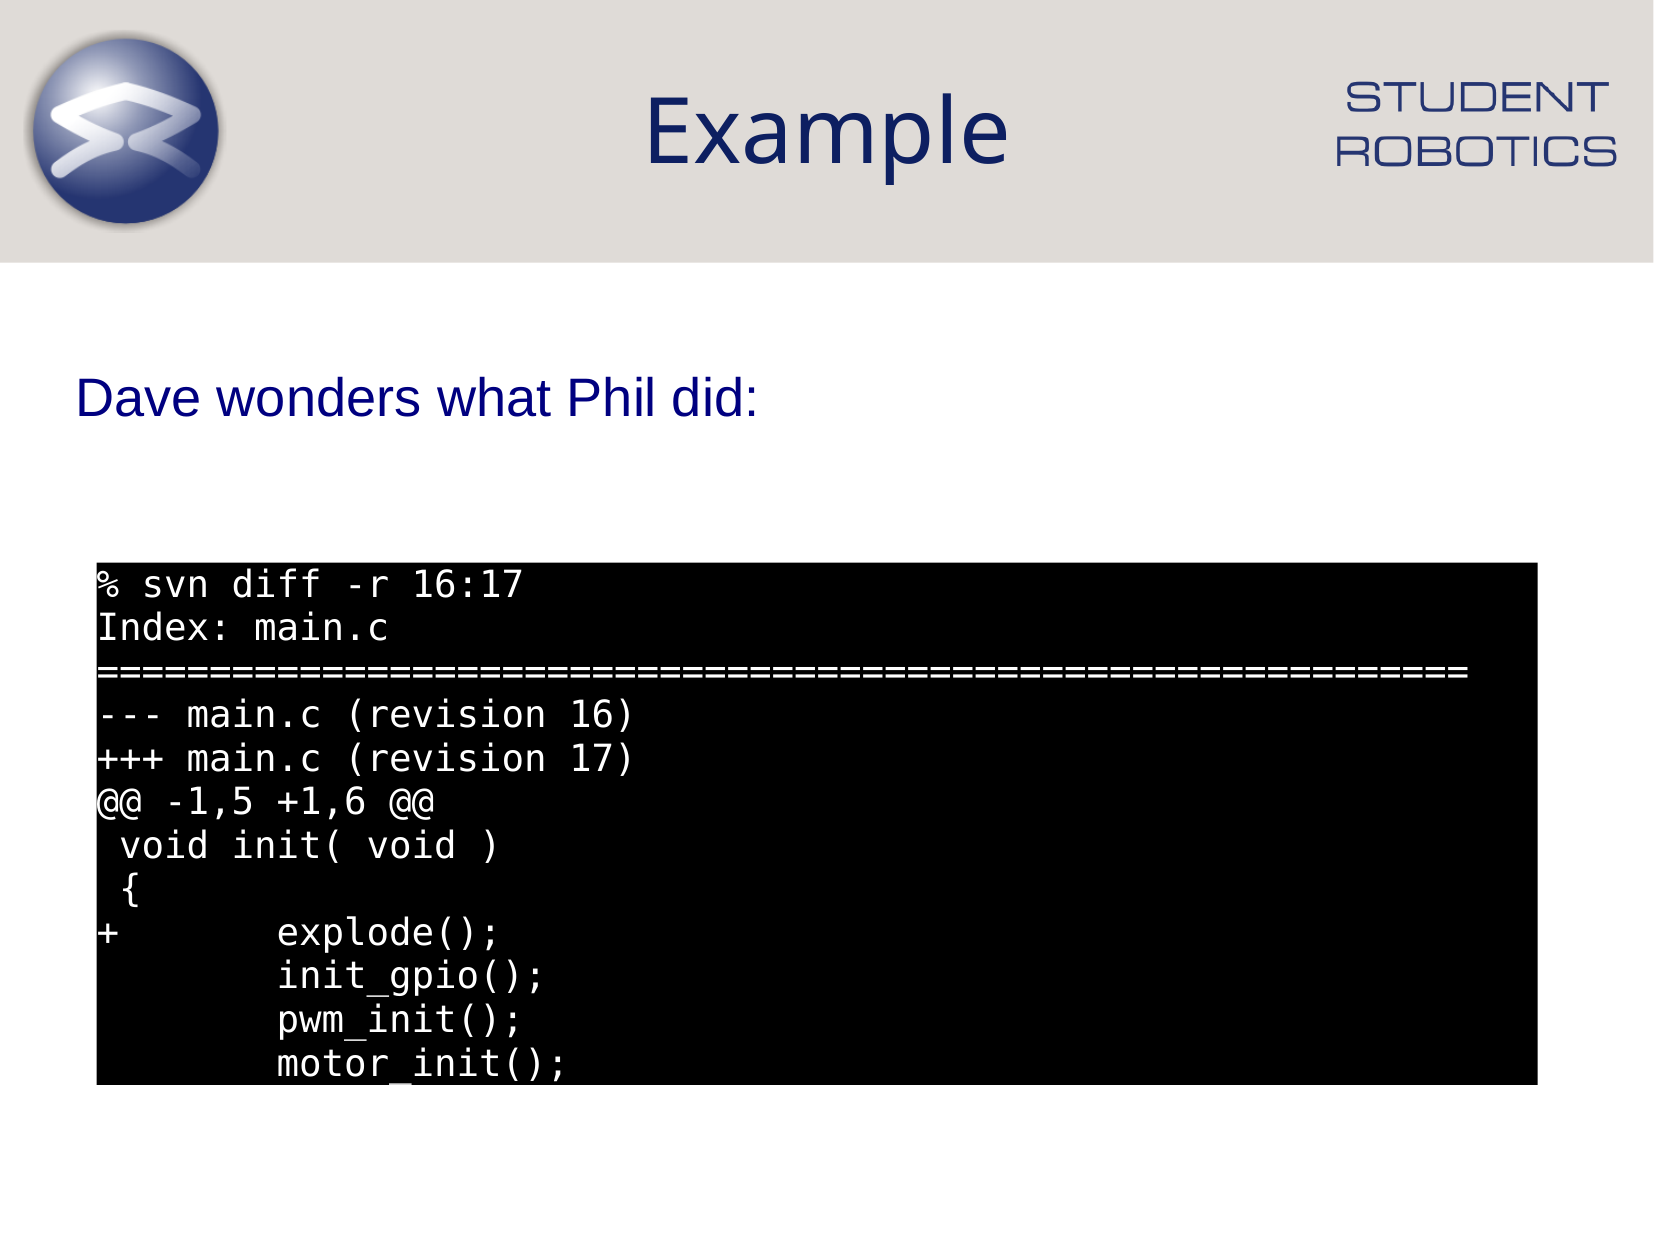

# Example
Dave wonders what Phil did:
% svn diff -r 16:17
Index: main.c
=============================================================
--- main.c (revision 16)
+++ main.c (revision 17)
@@ -1,5 +1,6 @@
 void init( void )
 {
+ explode();
 init_gpio();
 pwm_init();
 motor_init();